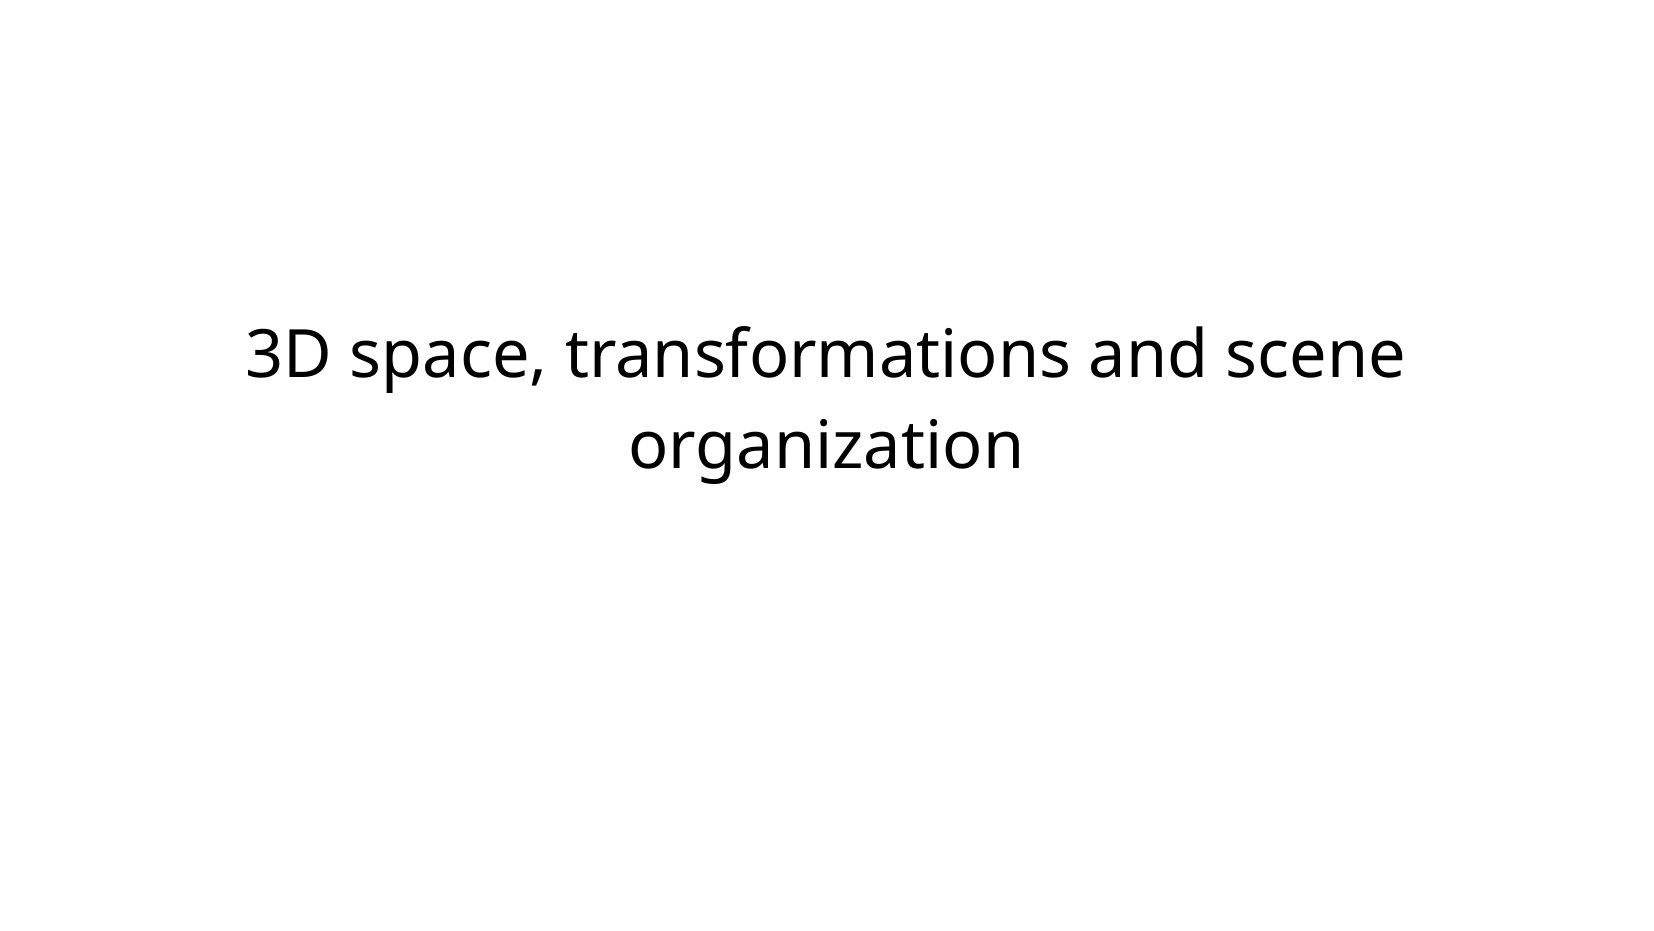

# 3D space, transformations and scene organization